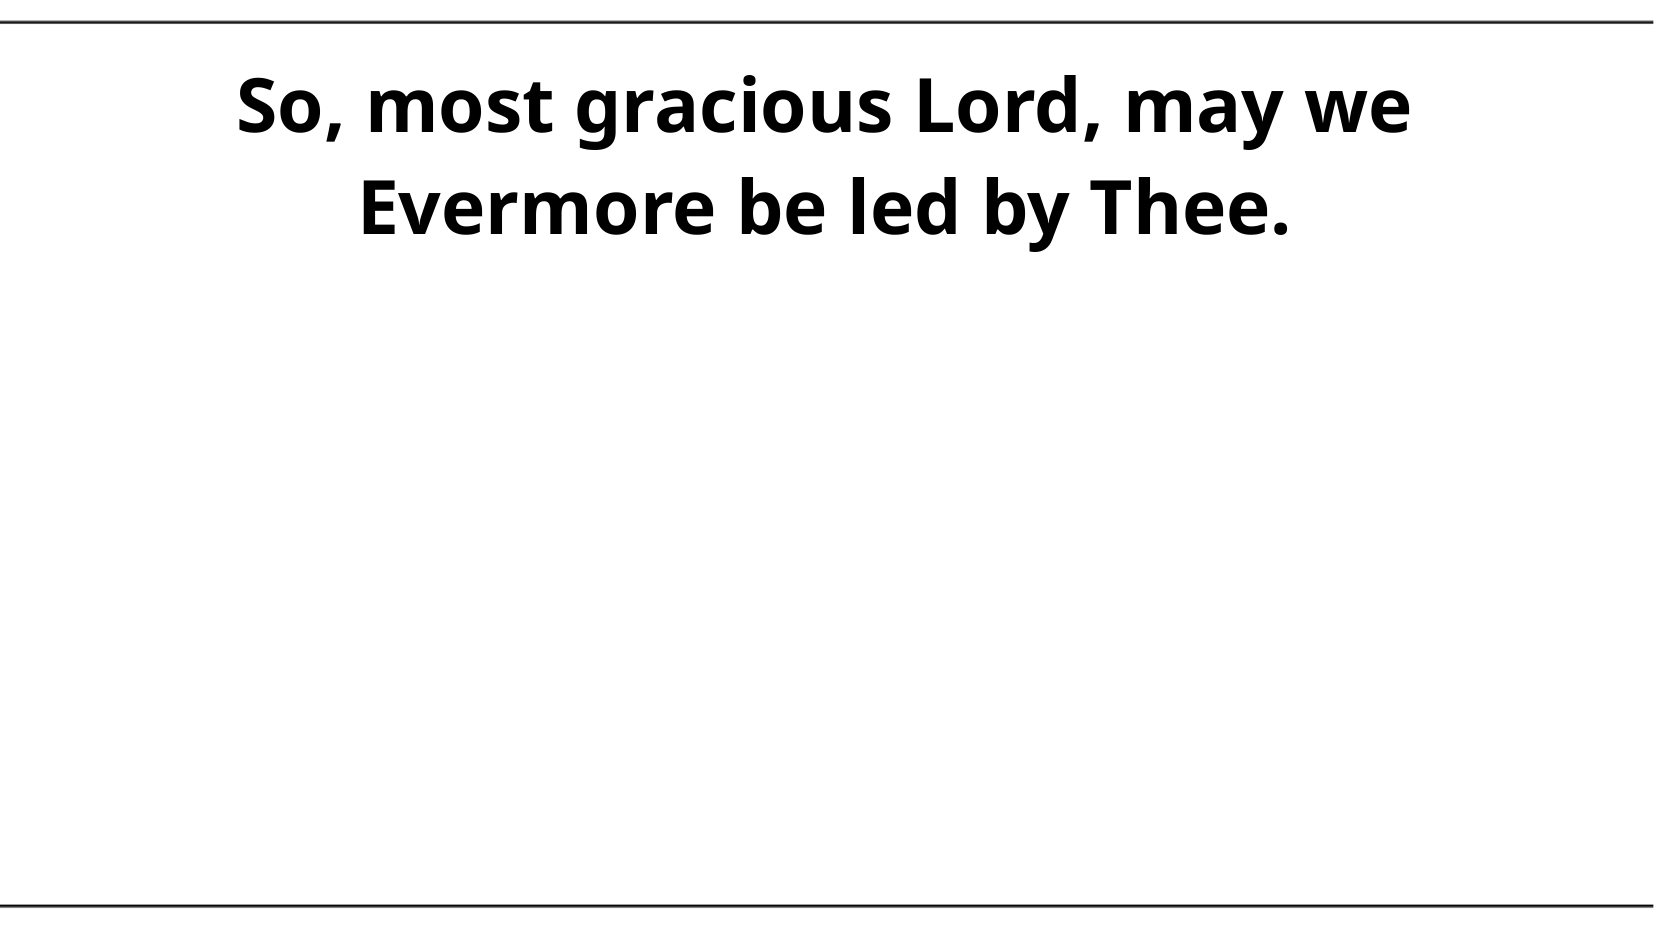

So, most gracious Lord, may we
Evermore be led by Thee.